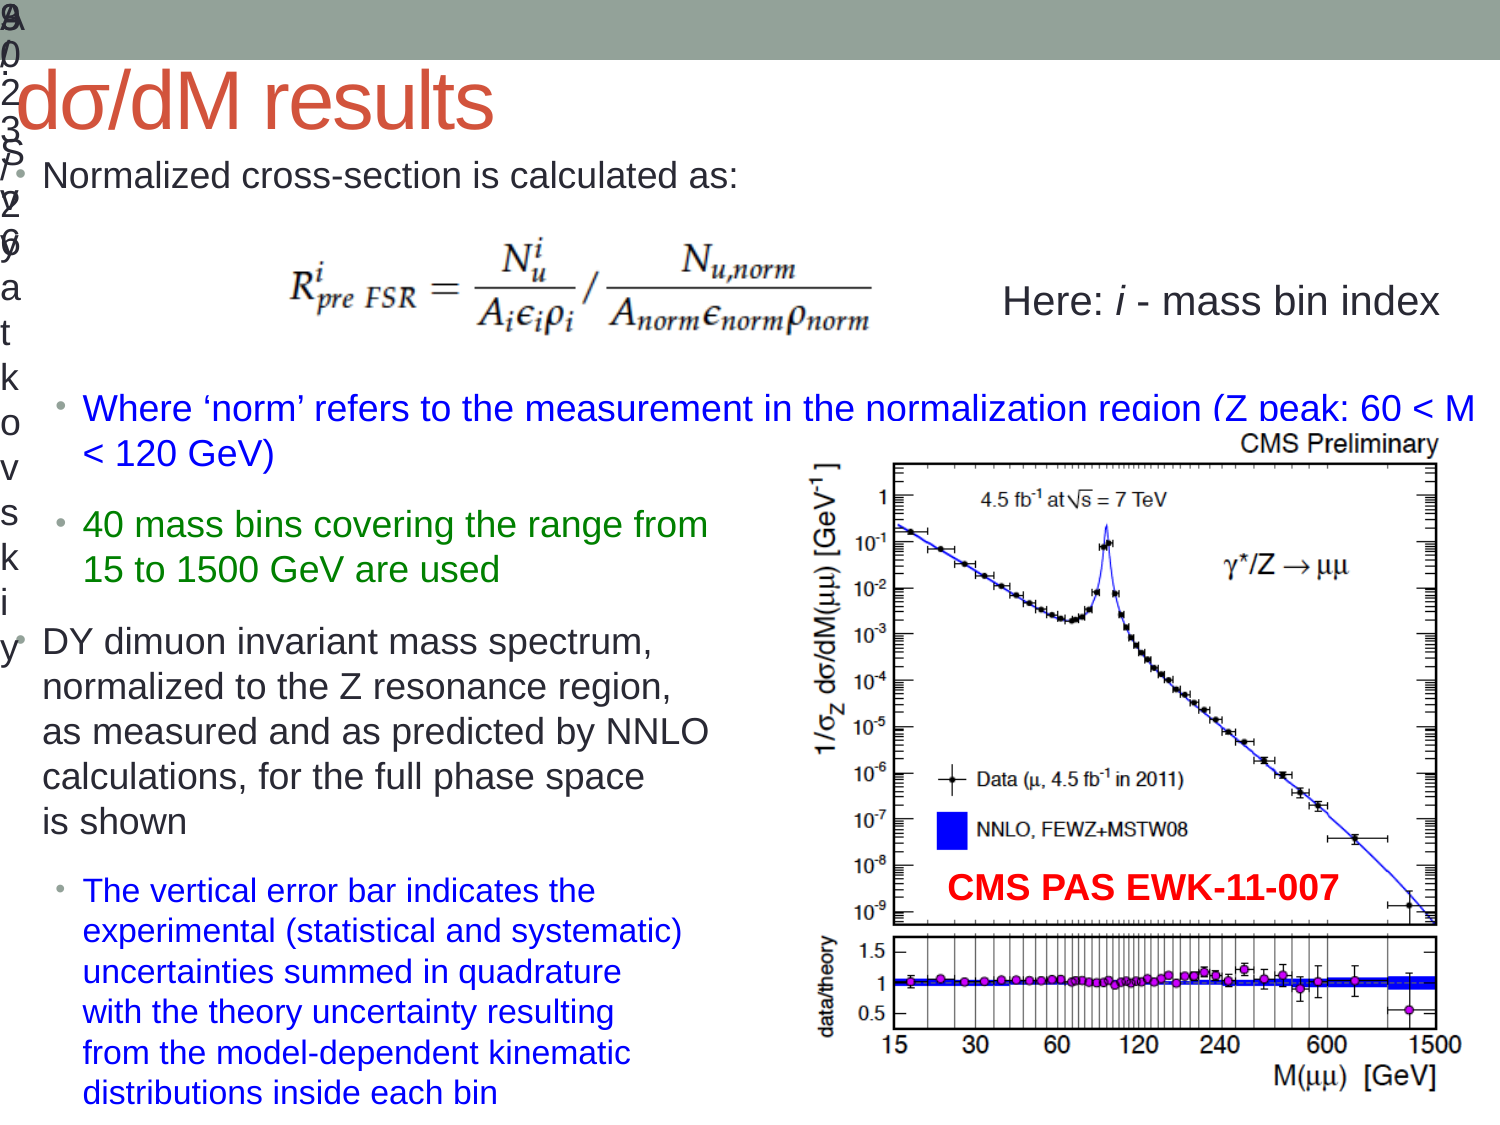

A. Svyatkovskiy
# dσ/dM results
Normalized cross-section is calculated as:
Where ‘norm’ refers to the measurement in the normalization region (Z peak: 60 < M < 120 GeV)
40 mass bins covering the range from
15 to 1500 GeV are used
DY dimuon invariant mass spectrum,
normalized to the Z resonance region,
as measured and as predicted by NNLO
calculations, for the full phase space
is shown
The vertical error bar indicates the
experimental (statistical and systematic)
uncertainties summed in quadrature
with the theory uncertainty resulting
from the model-dependent kinematic
distributions inside each bin
Here: i - mass bin index
CMS PAS EWK-11-007